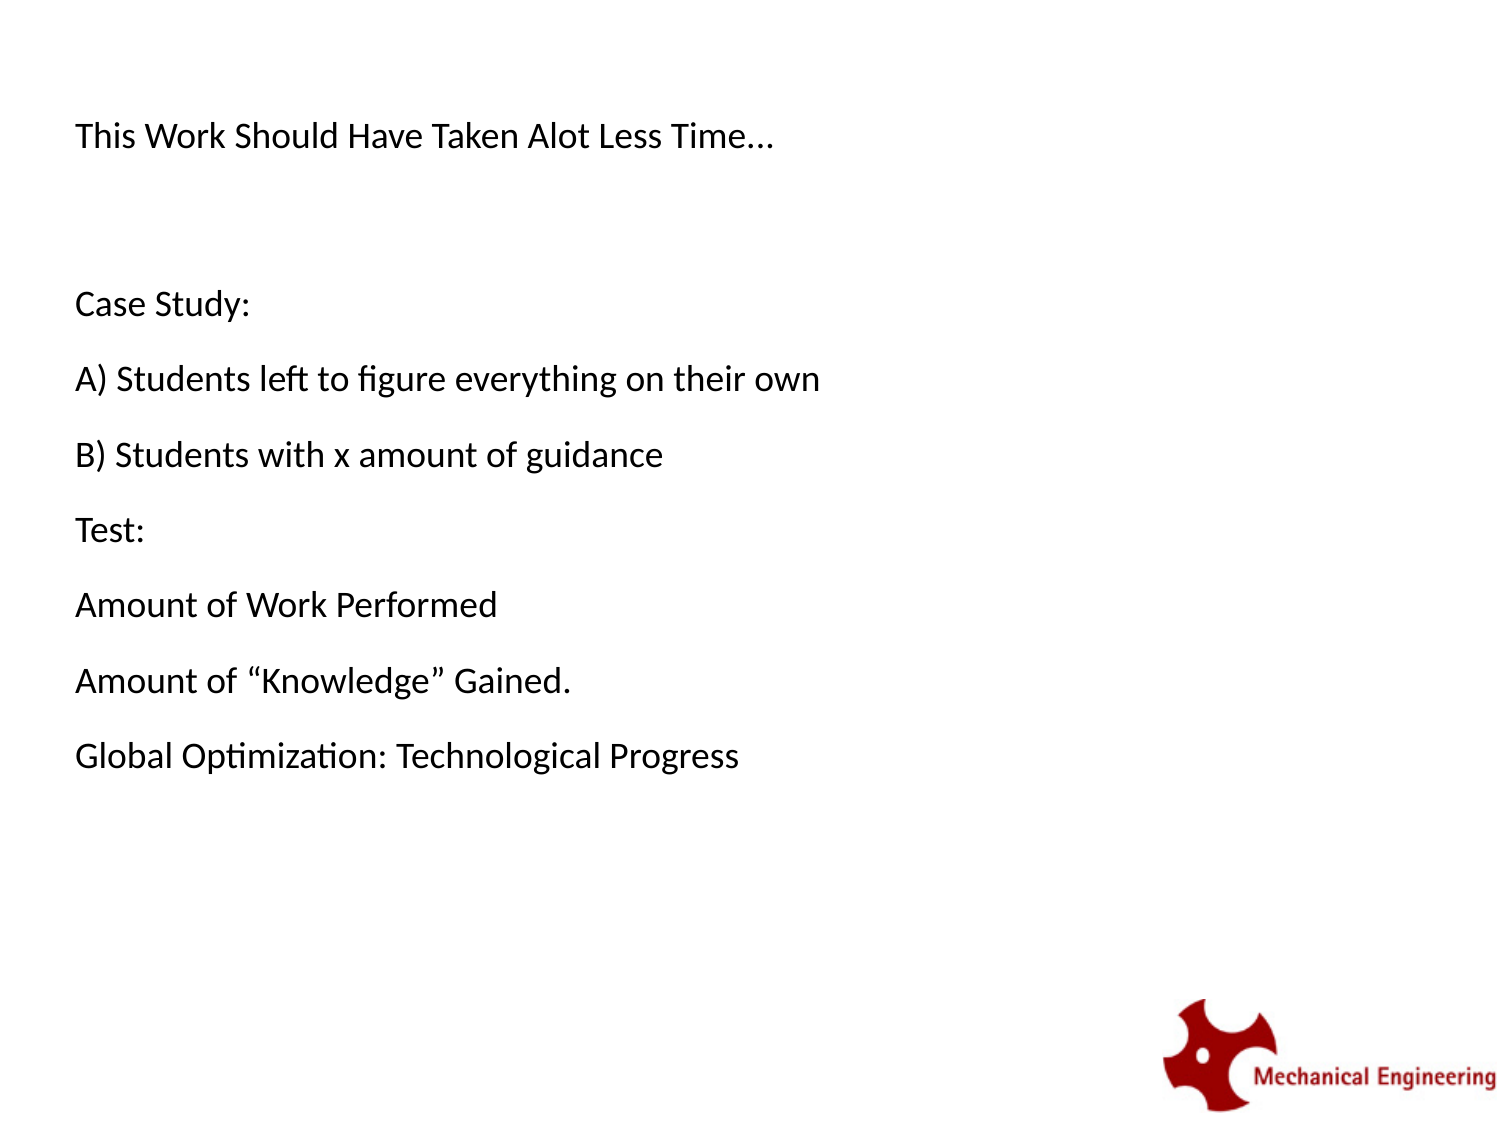

# This Work Should Have Taken Alot Less Time...
Case Study:
A) Students left to figure everything on their own
B) Students with x amount of guidance
Test:
Amount of Work Performed
Amount of “Knowledge” Gained.
Global Optimization: Technological Progress